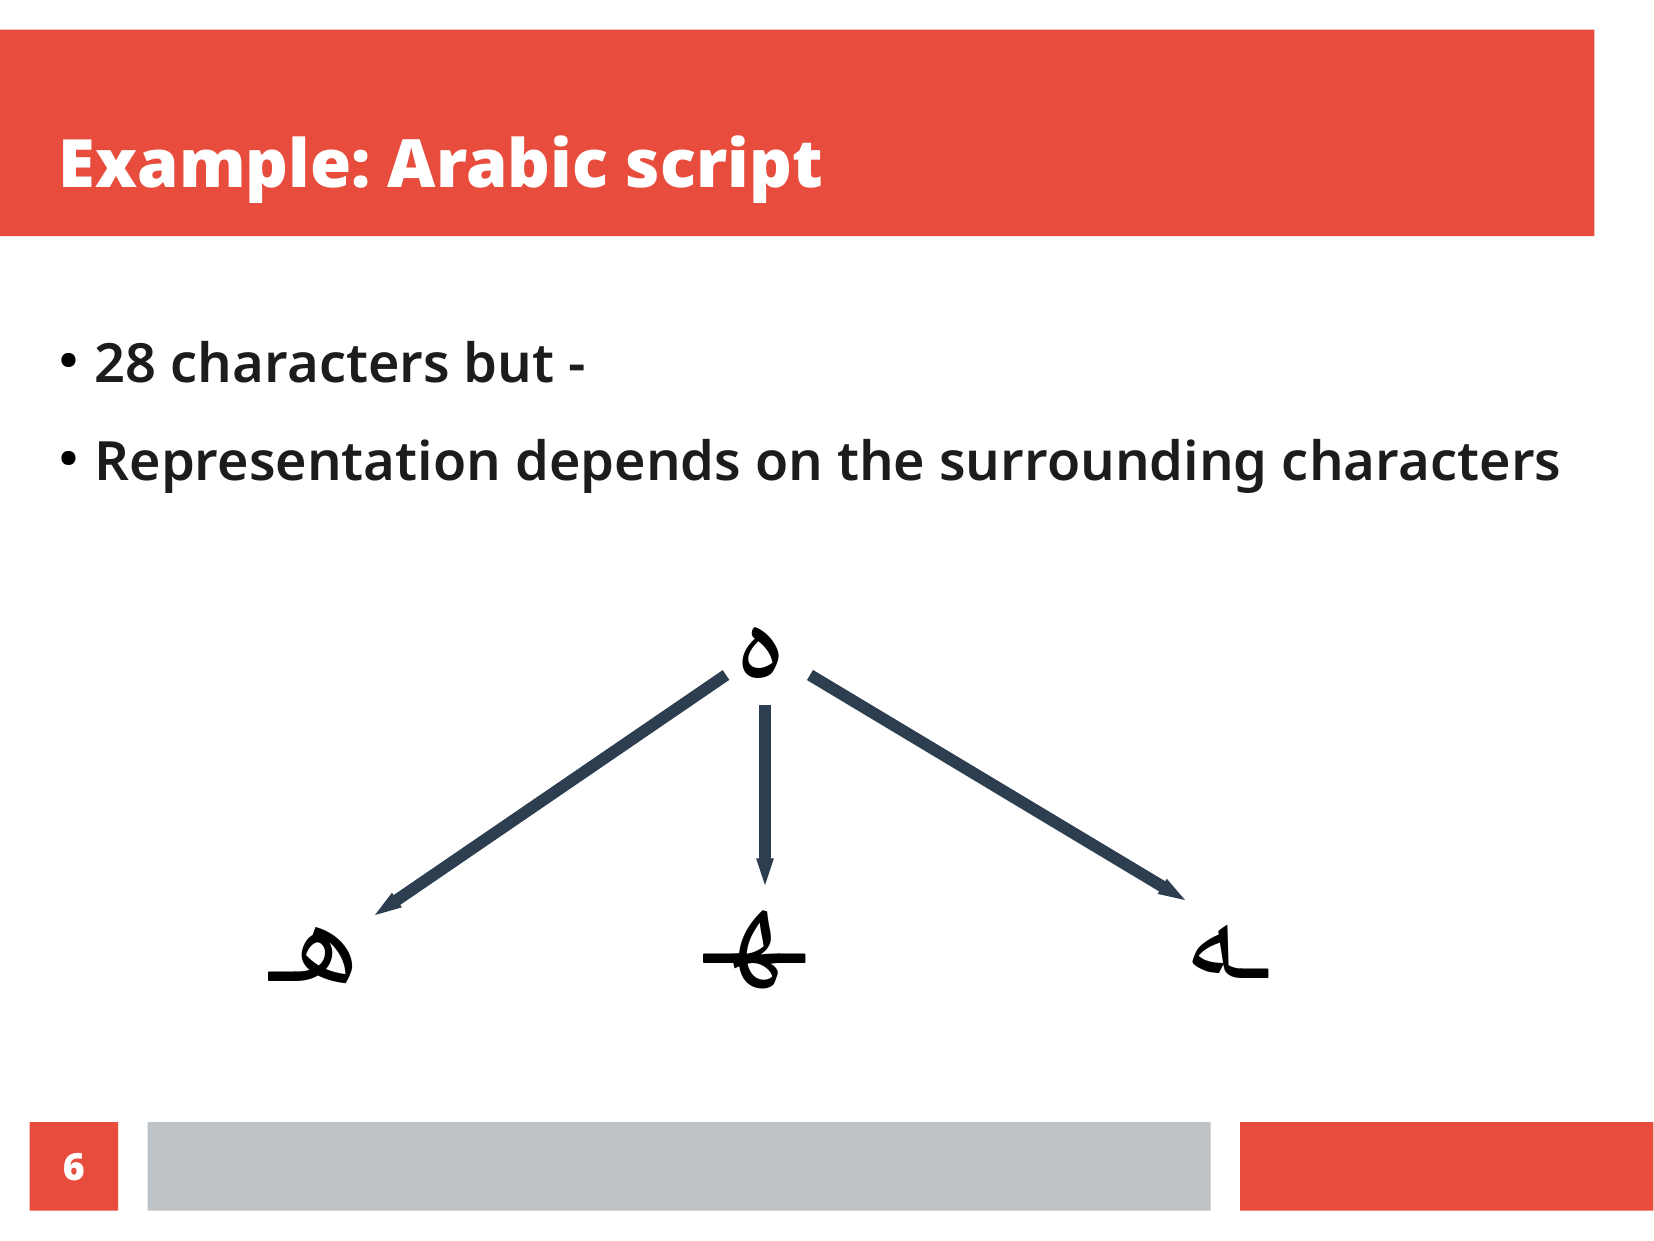

# Example: Arabic script
28 characters but -
Representation depends on the surrounding characters
ه
ـهـ
ـه
هـ
6